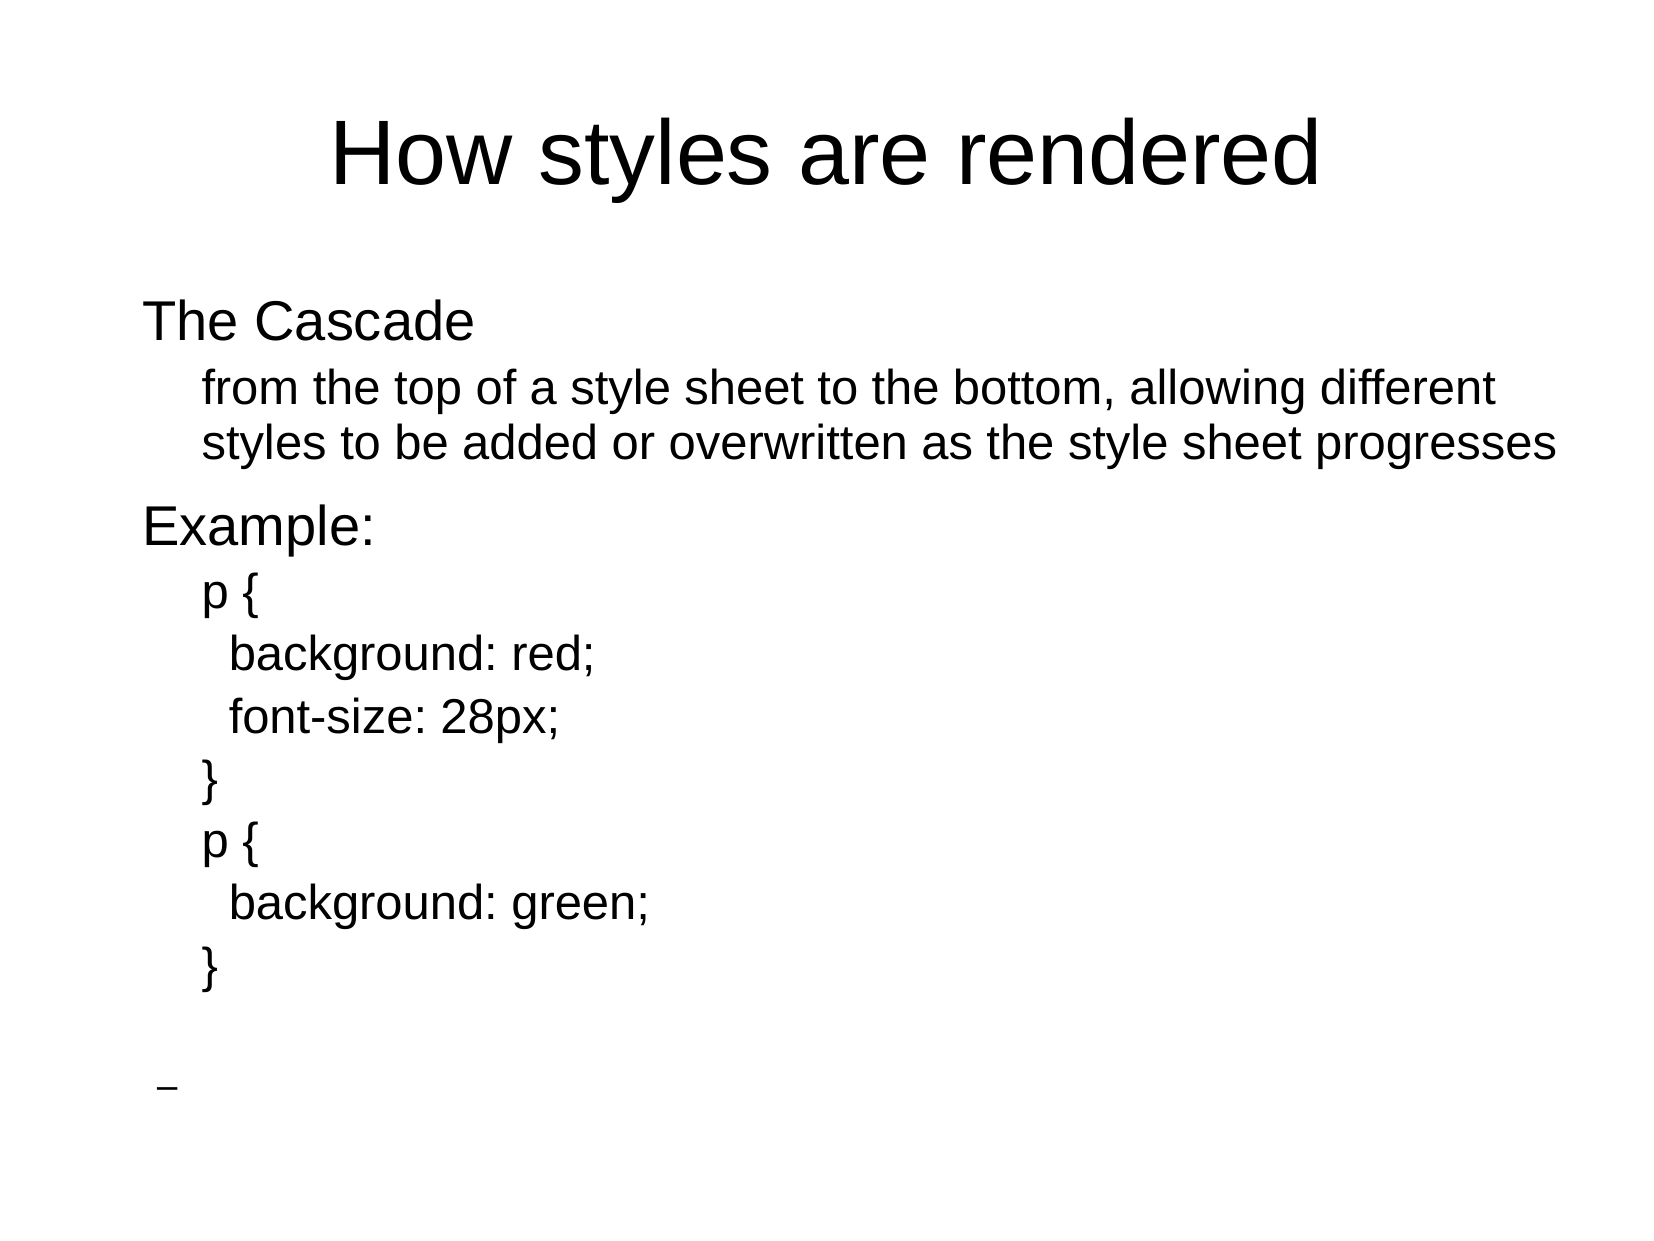

# How styles are rendered
The Cascade
from the top of a style sheet to the bottom, allowing different styles to be added or overwritten as the style sheet progresses
Example:
p {
 background: red;
 font-size: 28px;
}
p {
 background: green;
}